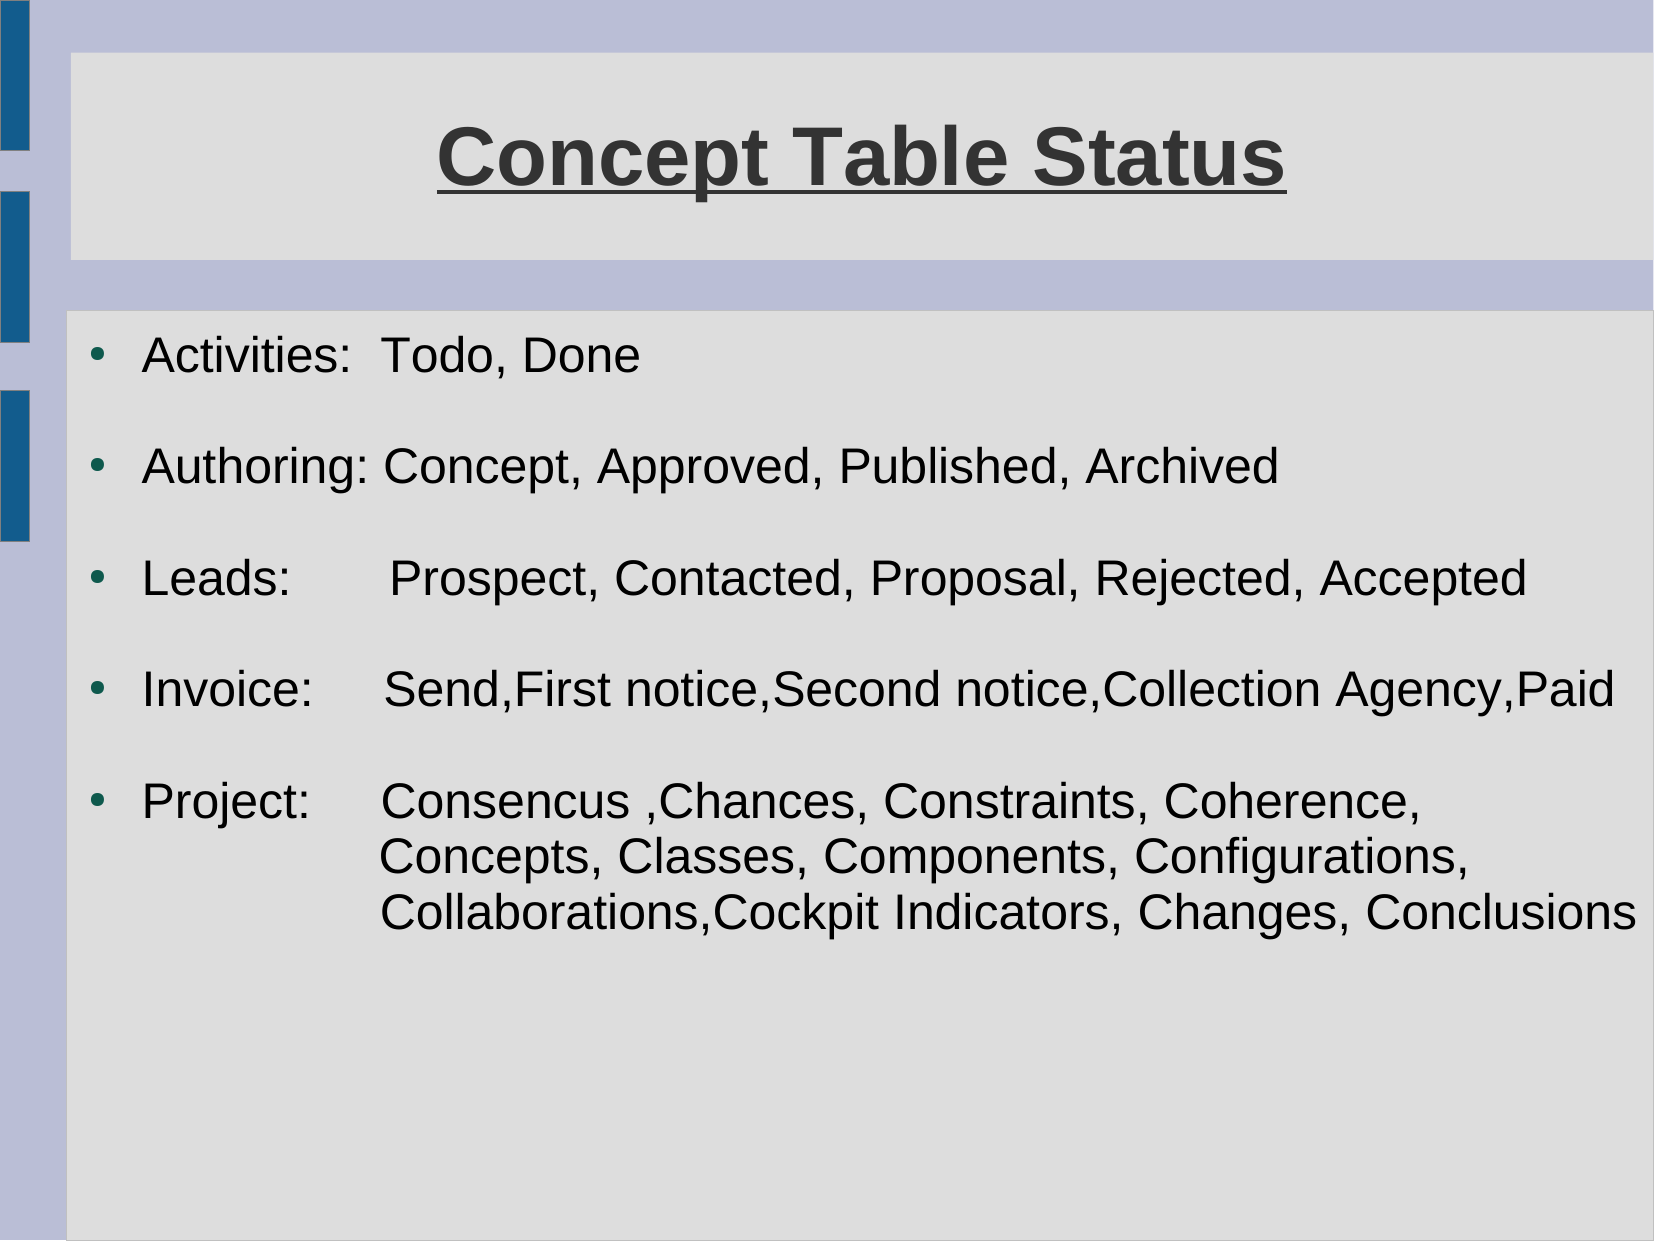

# Concept Table Status
Activities: Todo, Done
Authoring: Concept, Approved, Published, Archived
Leads: Prospect, Contacted, Proposal, Rejected, Accepted
Invoice: Send,First notice,Second notice,Collection Agency,Paid
Project: Consencus ,Chances, Constraints, Coherence,
 Concepts, Classes, Components, Configurations,
 Collaborations,Cockpit Indicators, Changes, Conclusions